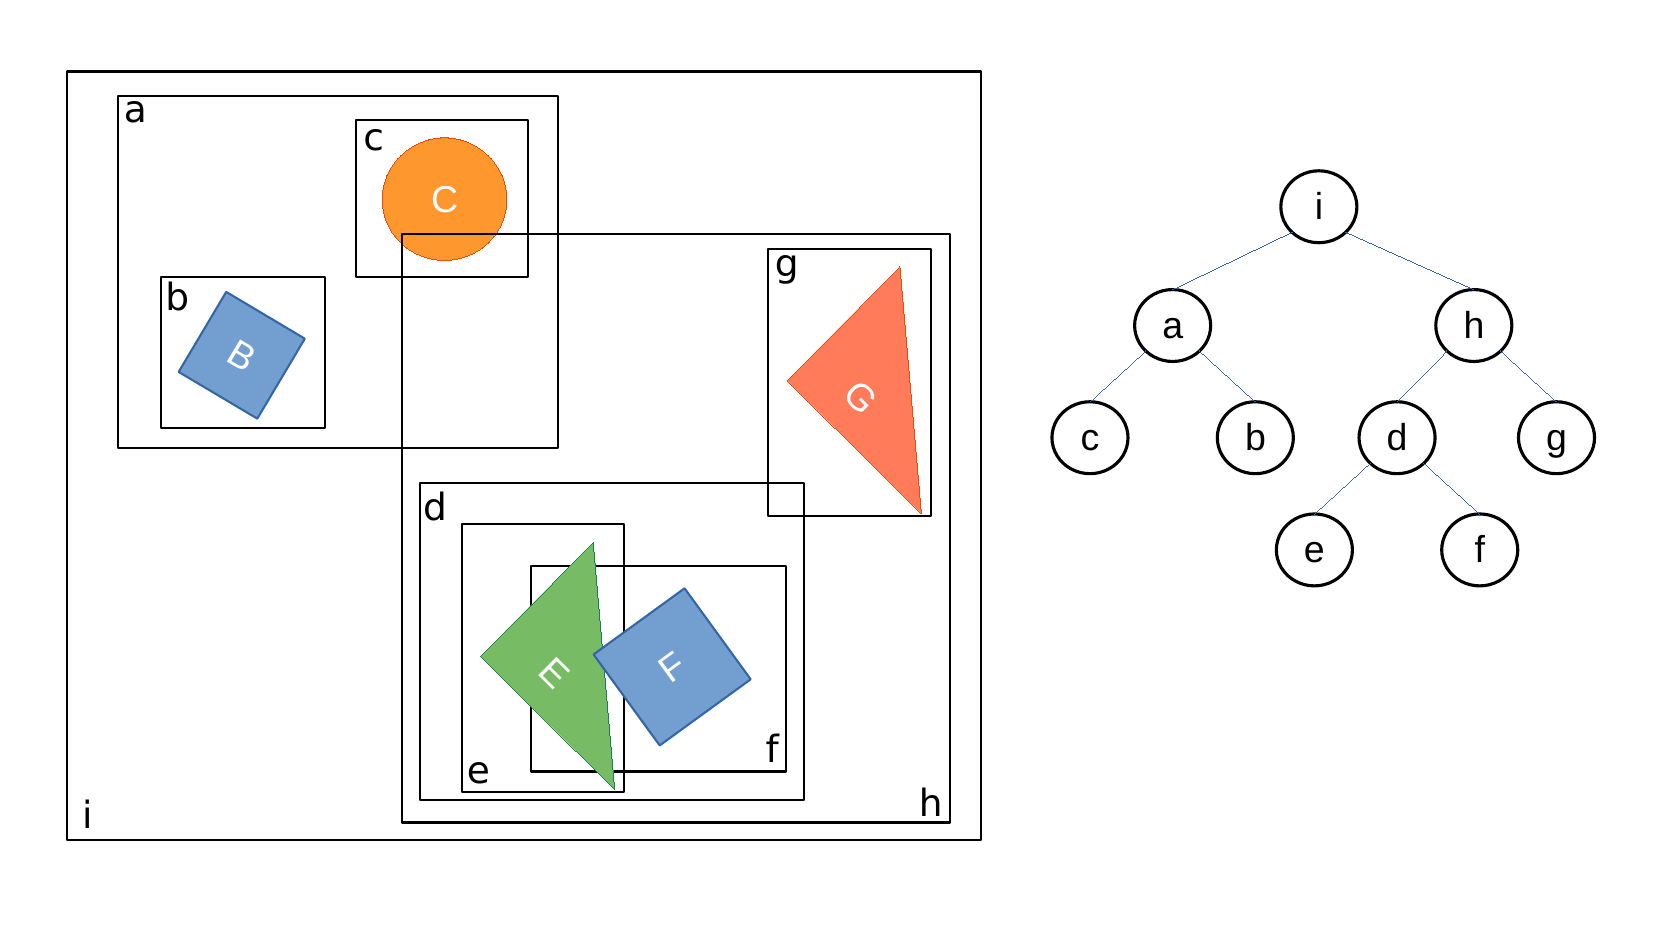

a
c
C
i
g
b
a
h
B
G
c
b
d
g
d
e
f
E
F
f
e
h
i